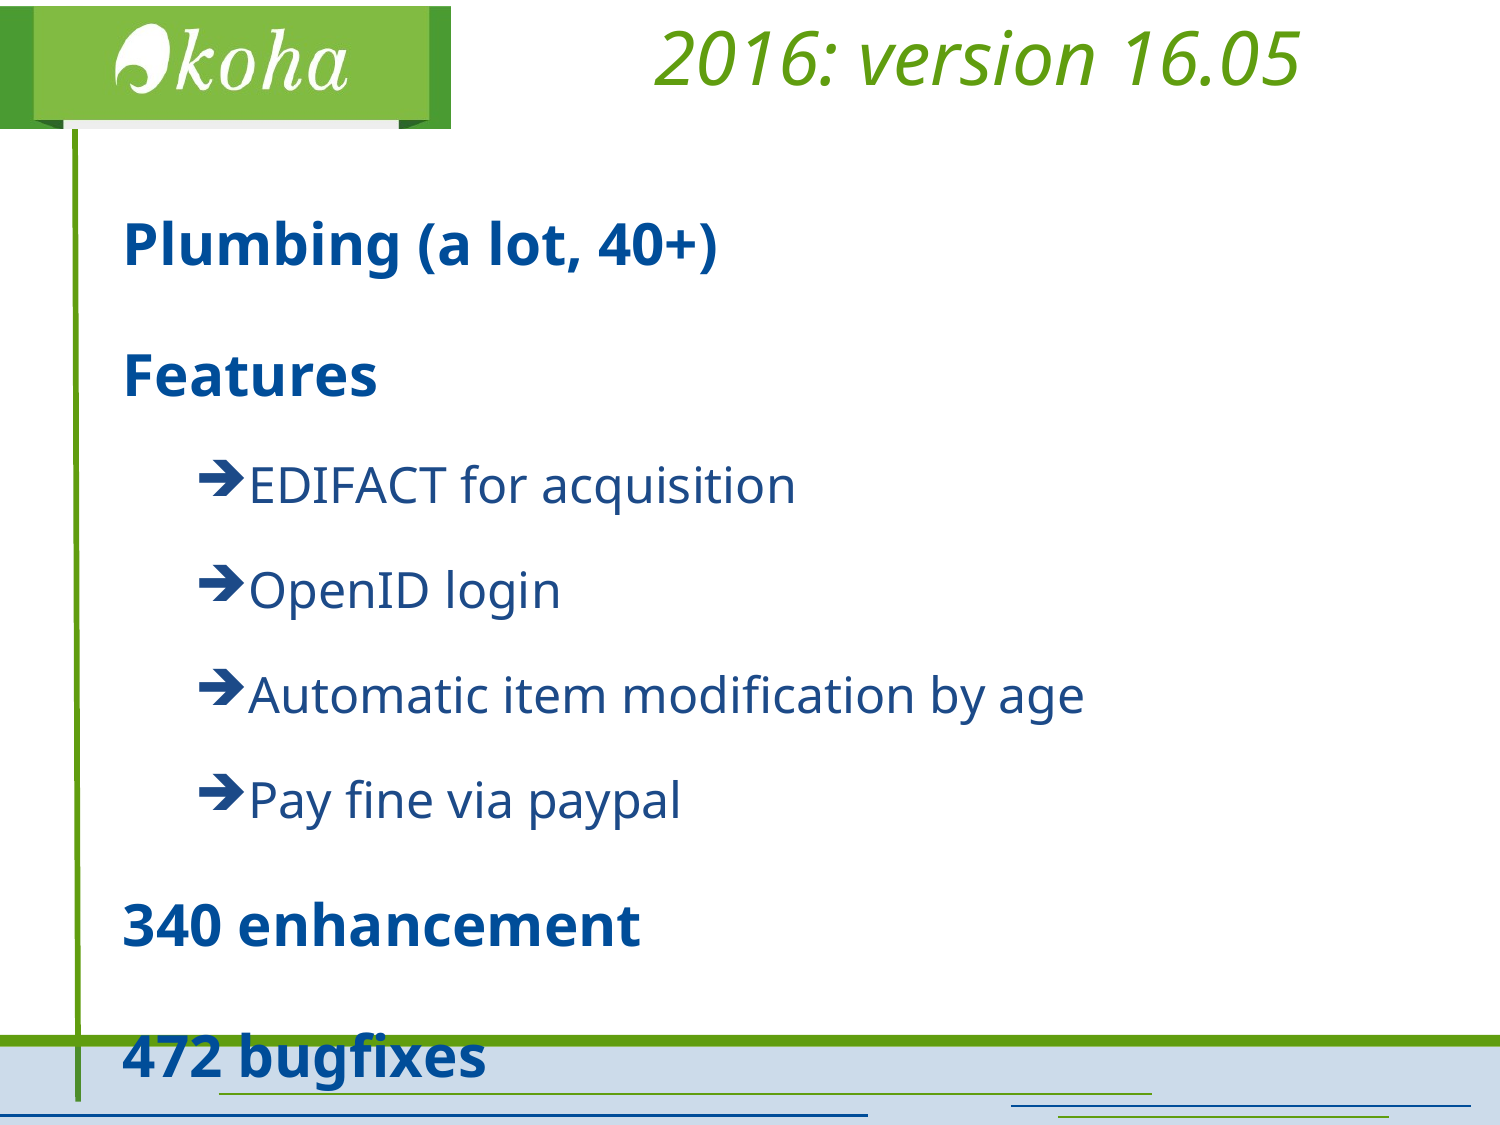

# 2016: version 16.05
Plumbing (a lot, 40+)
Features
EDIFACT for acquisition
OpenID login
Automatic item modification by age
Pay fine via paypal
340 enhancement
472 bugfixes